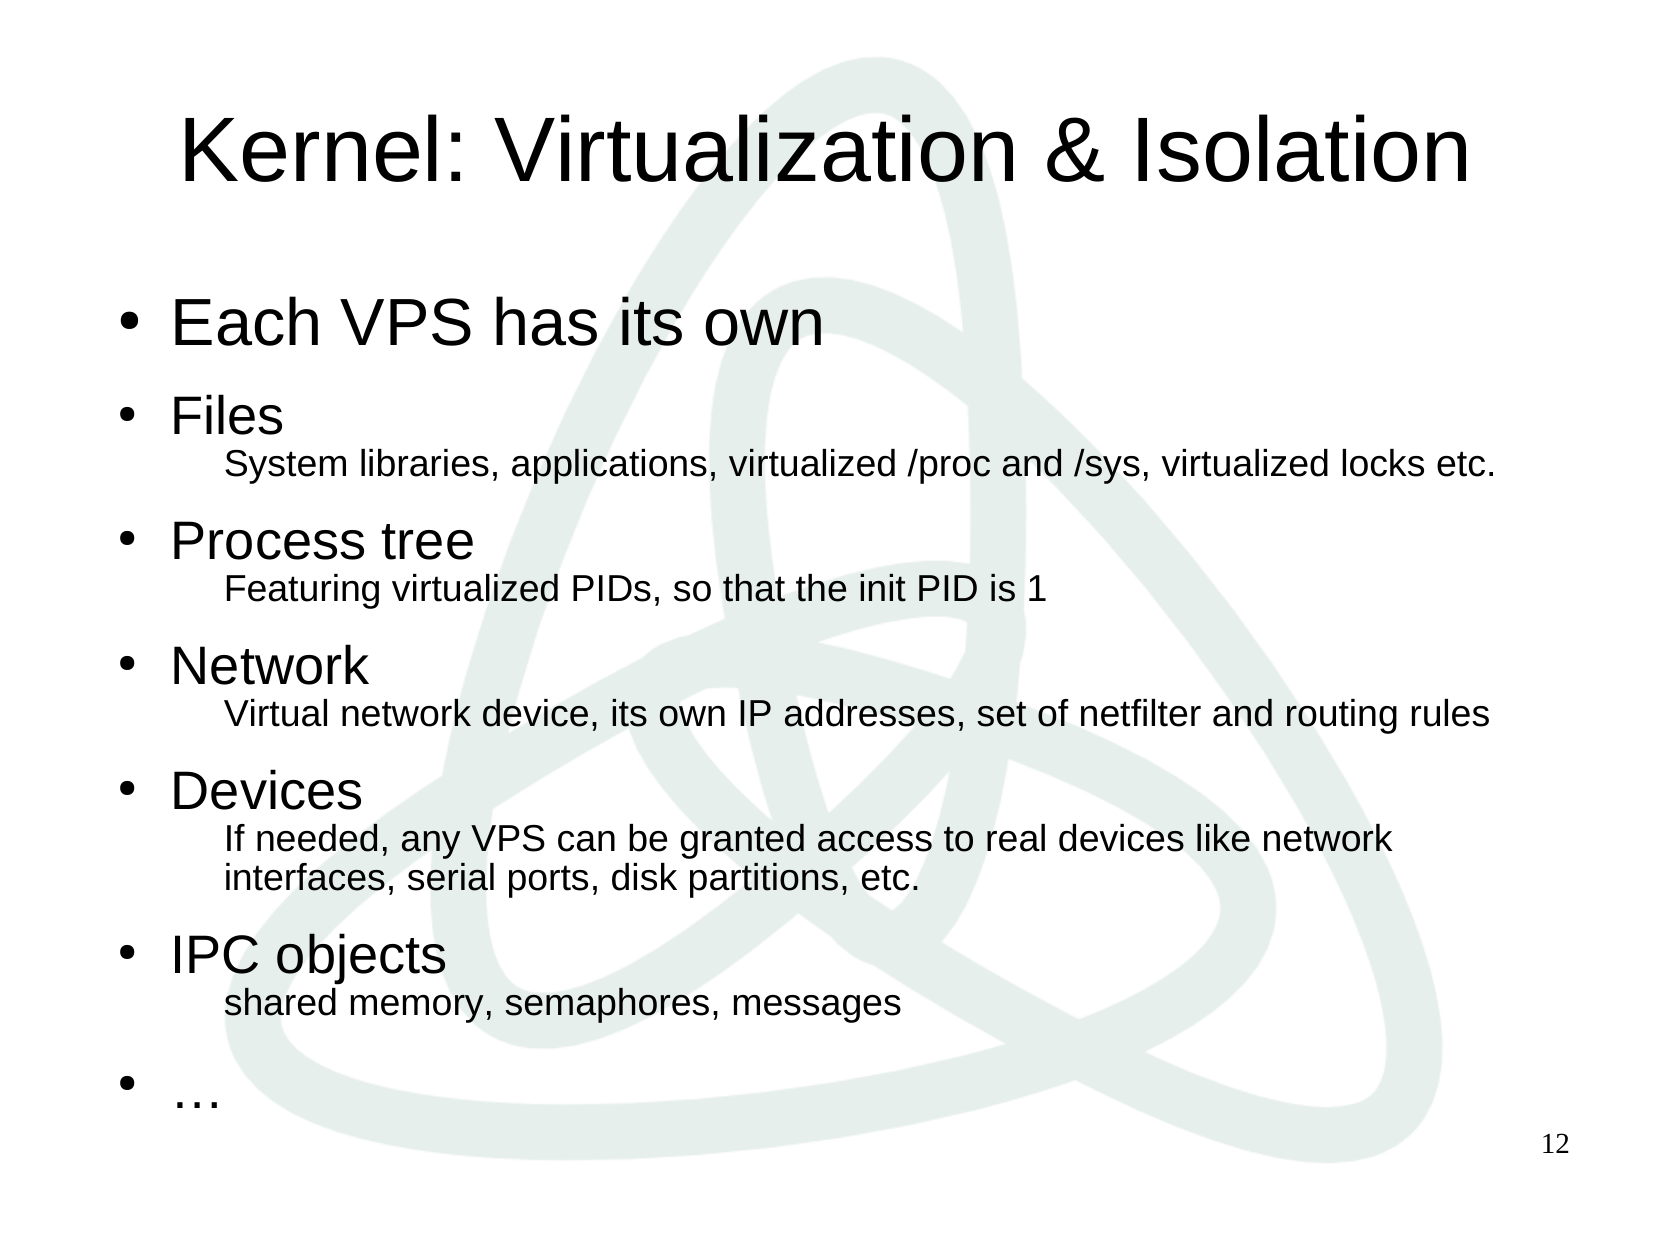

# Kernel: Virtualization & Isolation
Each VPS has its own
Files
System libraries, applications, virtualized /proc and /sys, virtualized locks etc.
Process tree
Featuring virtualized PIDs, so that the init PID is 1
Network
Virtual network device, its own IP addresses, set of netfilter and routing rules
Devices
If needed, any VPS can be granted access to real devices like network interfaces, serial ports, disk partitions, etc.
IPC objects
shared memory, semaphores, messages
…